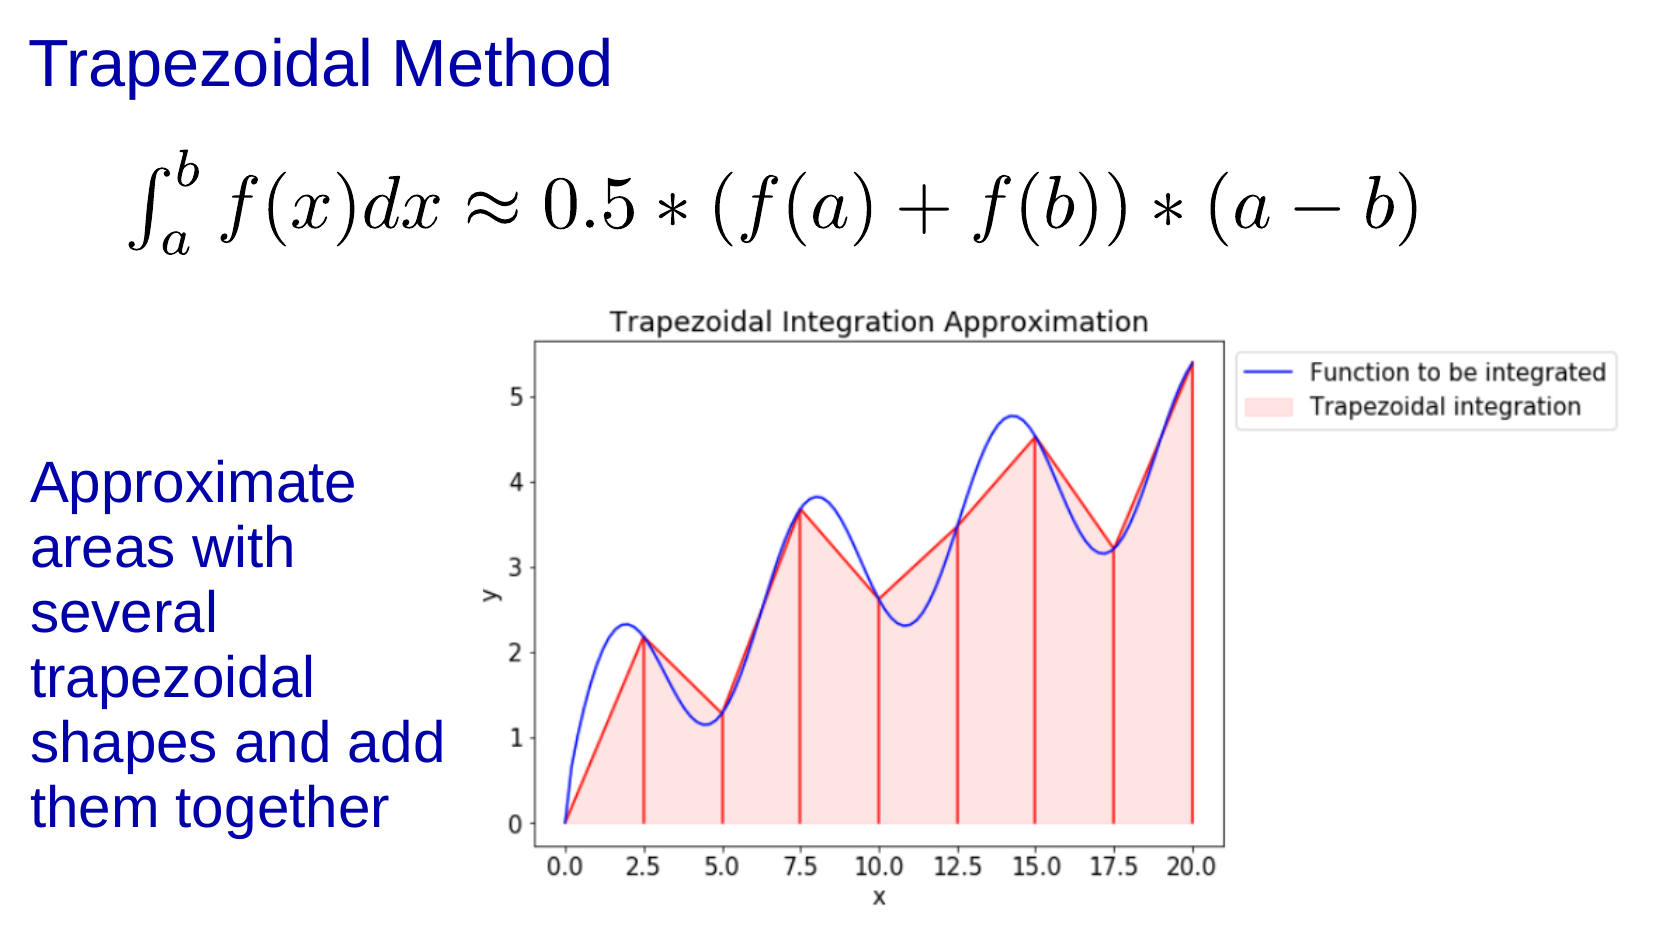

# Trapezoidal Method
Approximate areas with several trapezoidal shapes and add them together
3